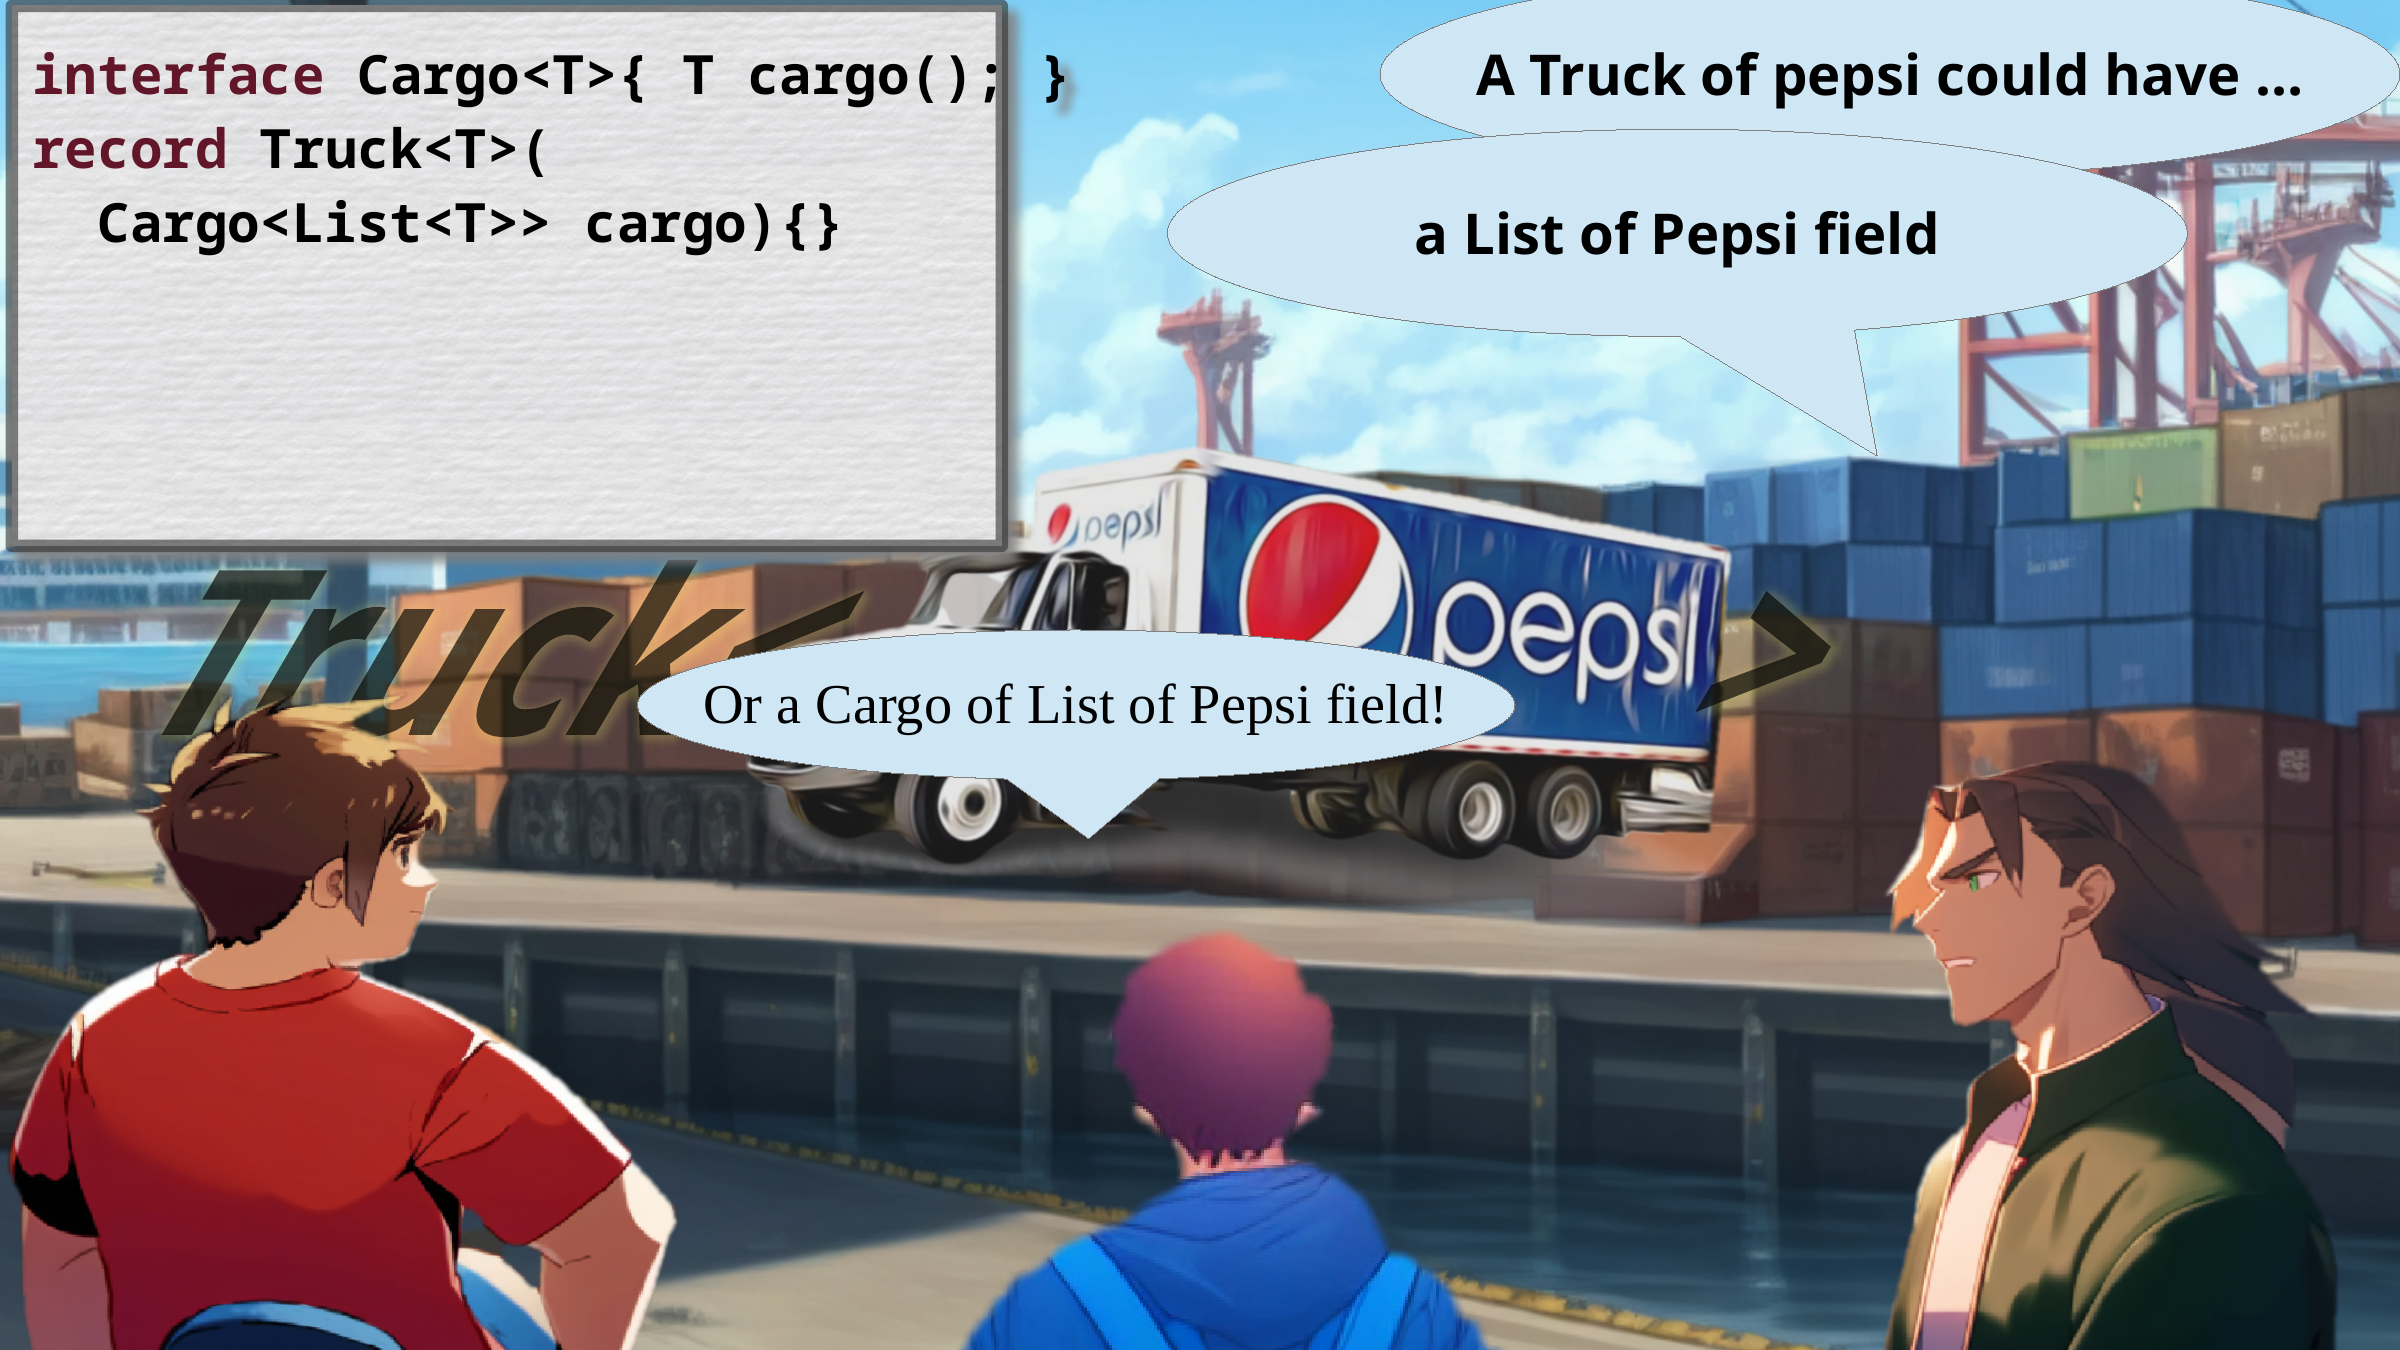

A Truck of pepsi could have …
interface Cargo<T>{ T cargo(); }
record Truck<T>(
 Cargo<List<T>> cargo){}
a List of Pepsi field
Truck< >
Or a Cargo of List of Pepsi field!